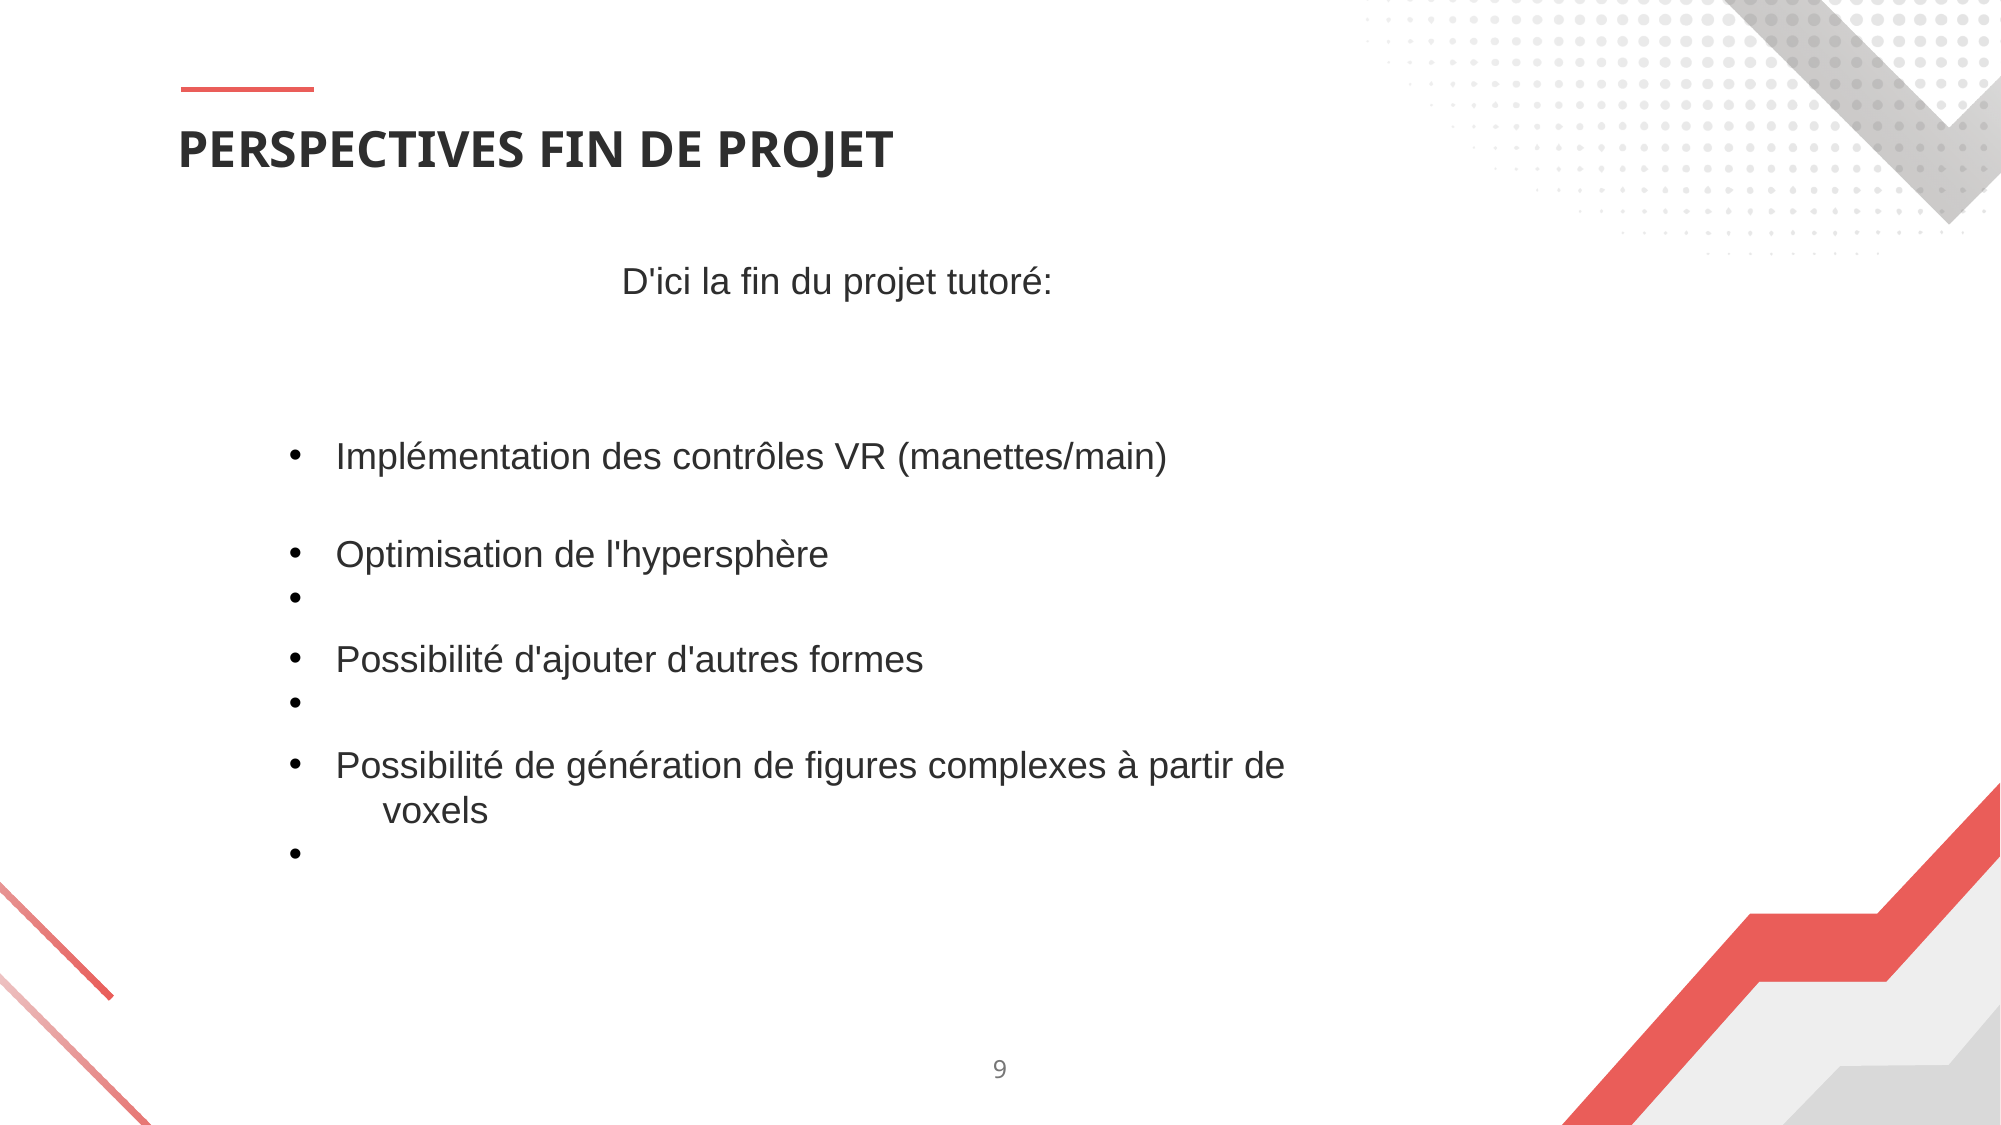

# PERSPECTIVES FIN DE PROJET
D'ici la fin du projet tutoré:
Implémentation des contrôles VR (manettes/main)
Optimisation de l'hypersphère
Possibilité d'ajouter d'autres formes
Possibilité de génération de figures complexes à partir de voxels
9